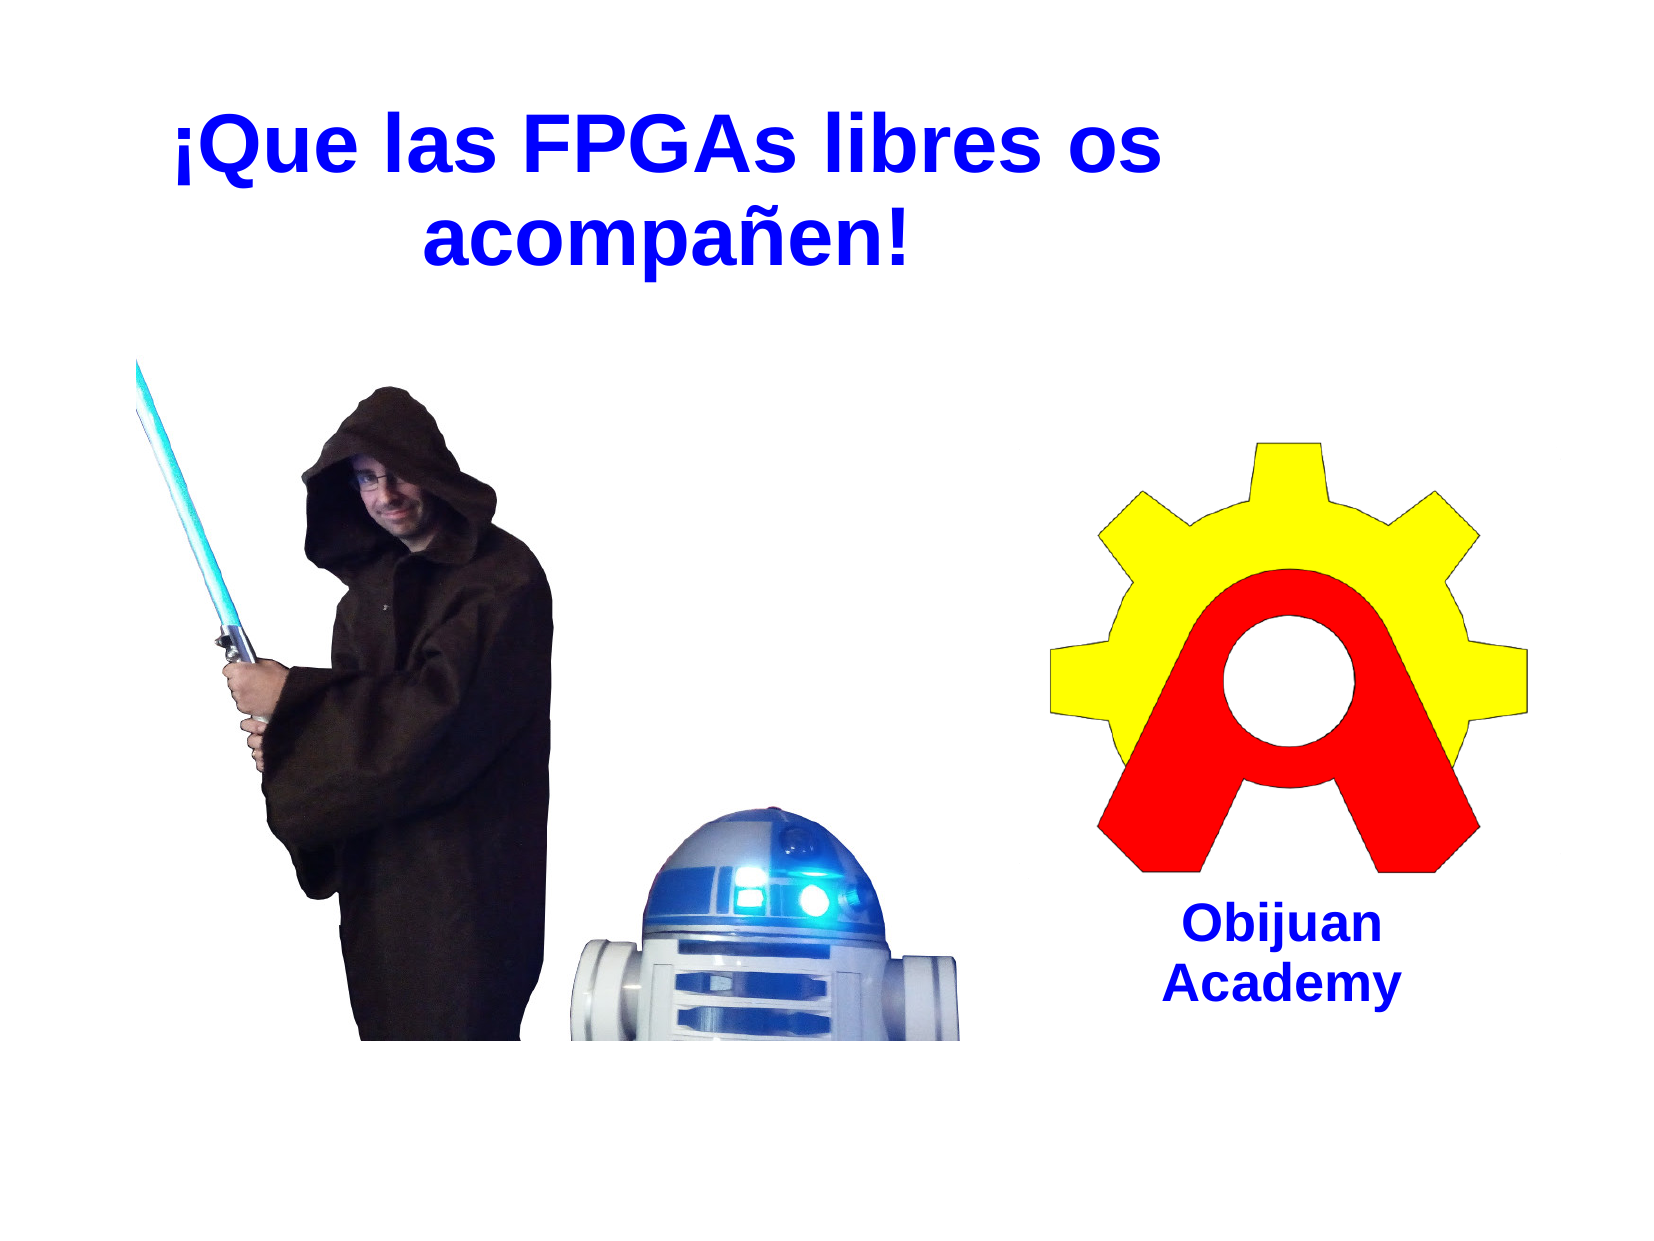

¡Que las FPGAs libres os acompañen!
Obijuan
Academy